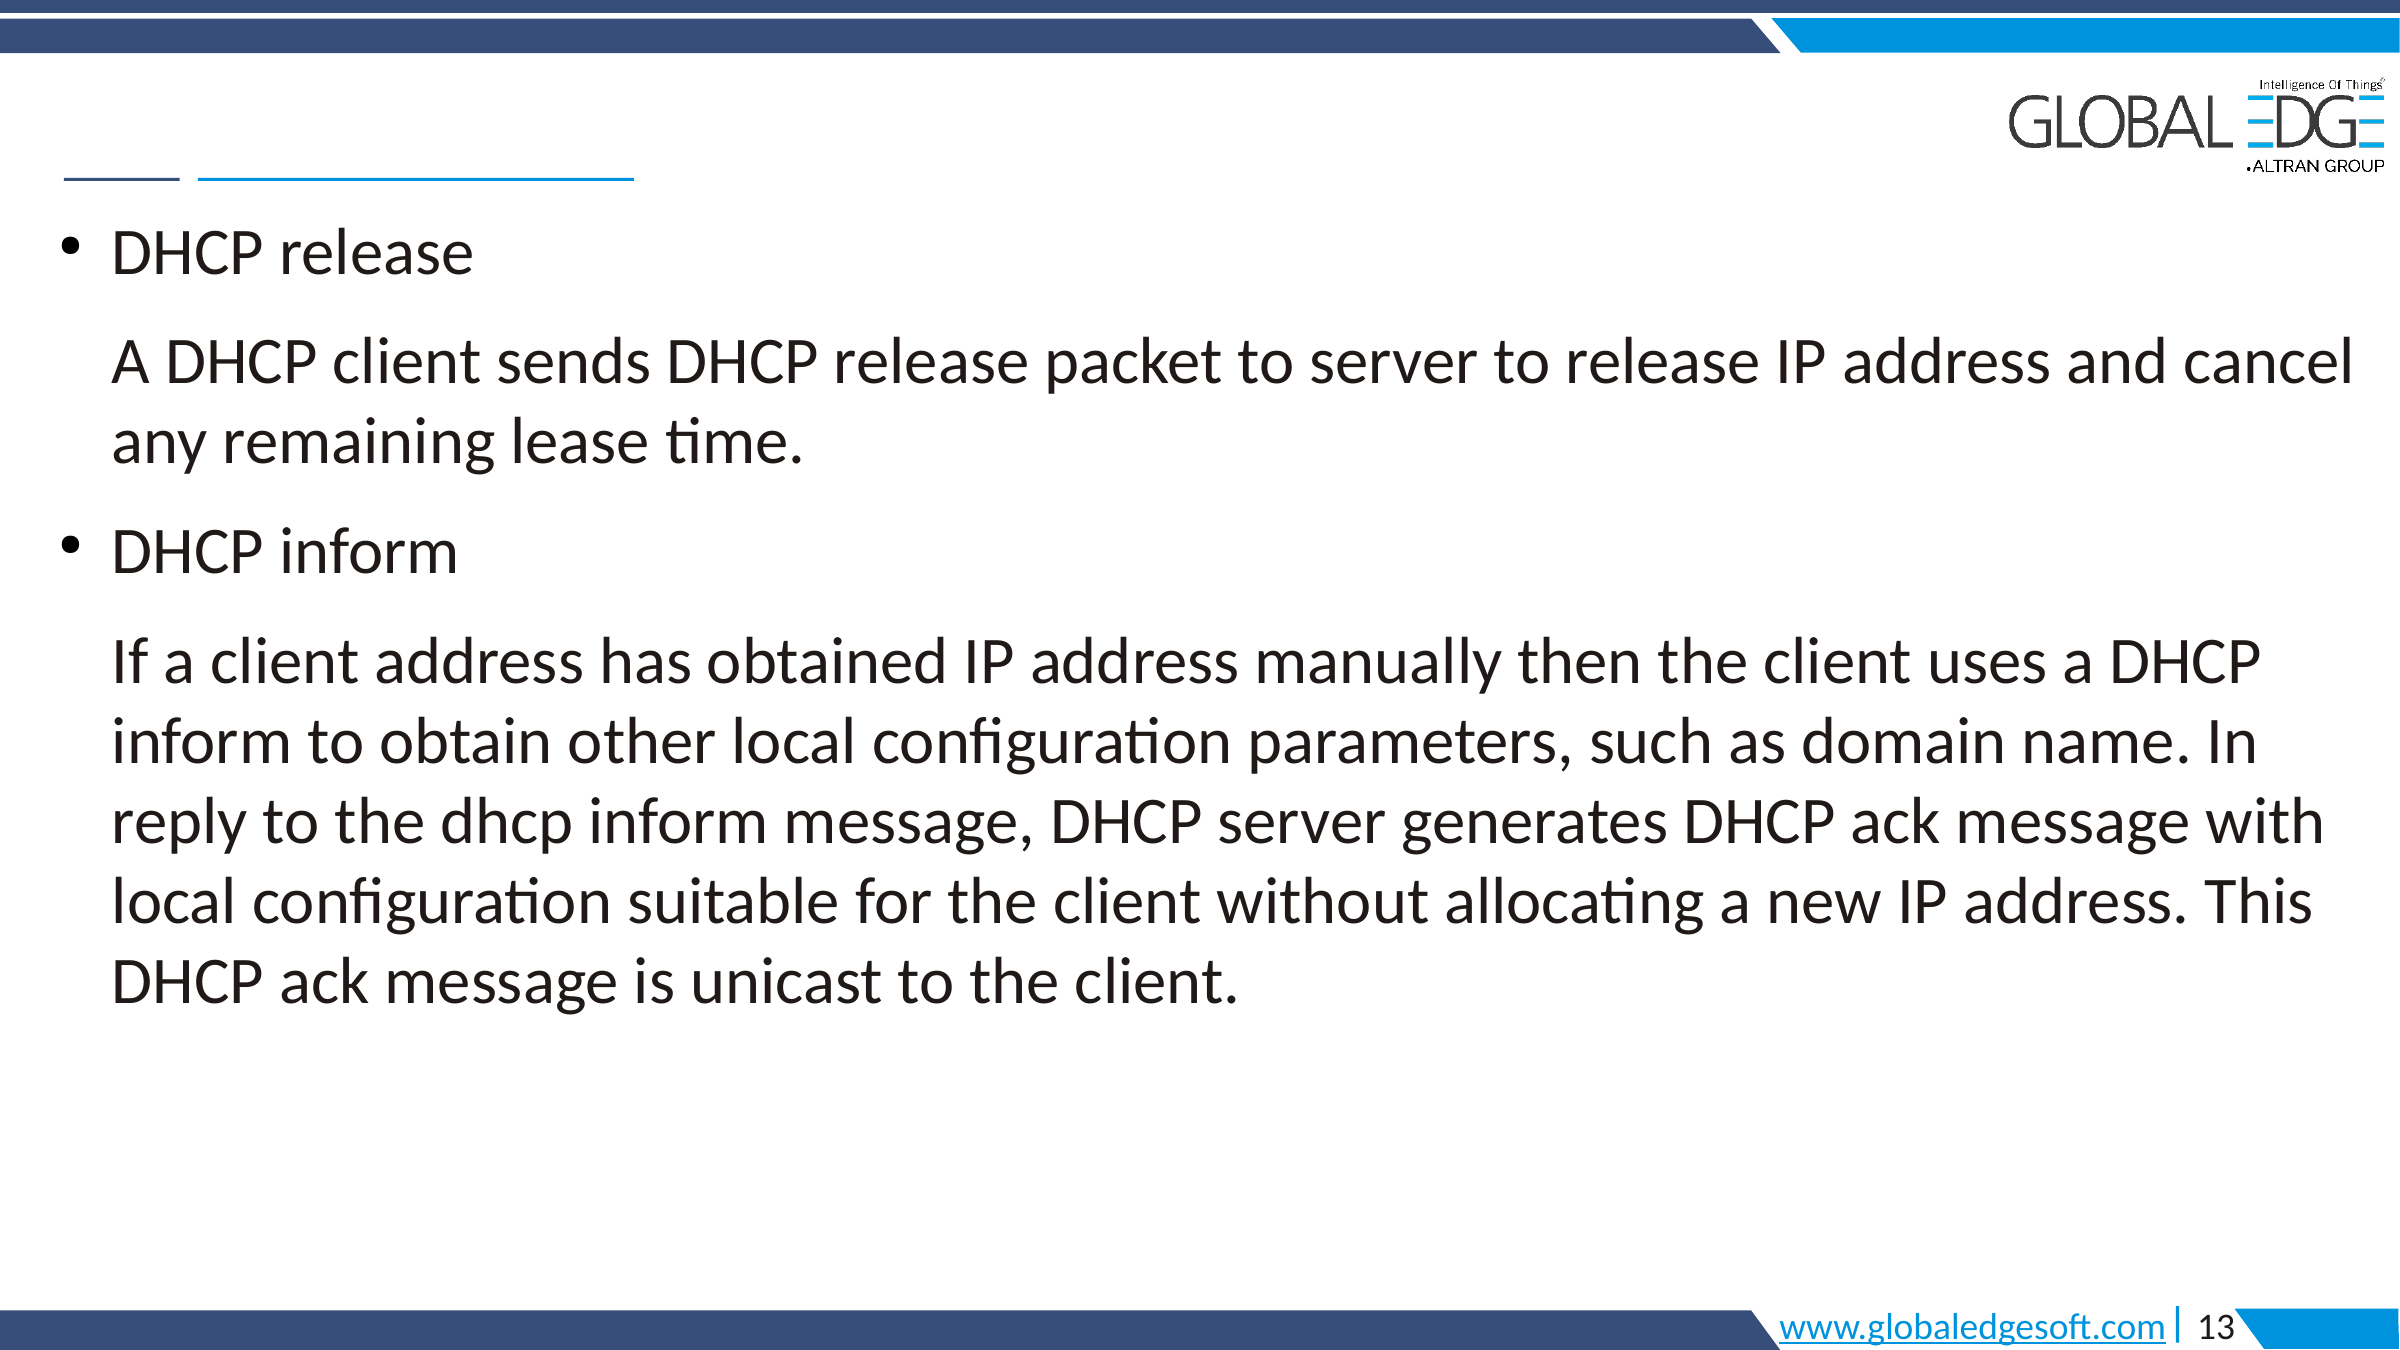

# DHCP release
A DHCP client sends DHCP release packet to server to release IP address and cancel any remaining lease time.
DHCP inform
If a client address has obtained IP address manually then the client uses a DHCP inform to obtain other local configuration parameters, such as domain name. In reply to the dhcp inform message, DHCP server generates DHCP ack message with local configuration suitable for the client without allocating a new IP address. This DHCP ack message is unicast to the client.